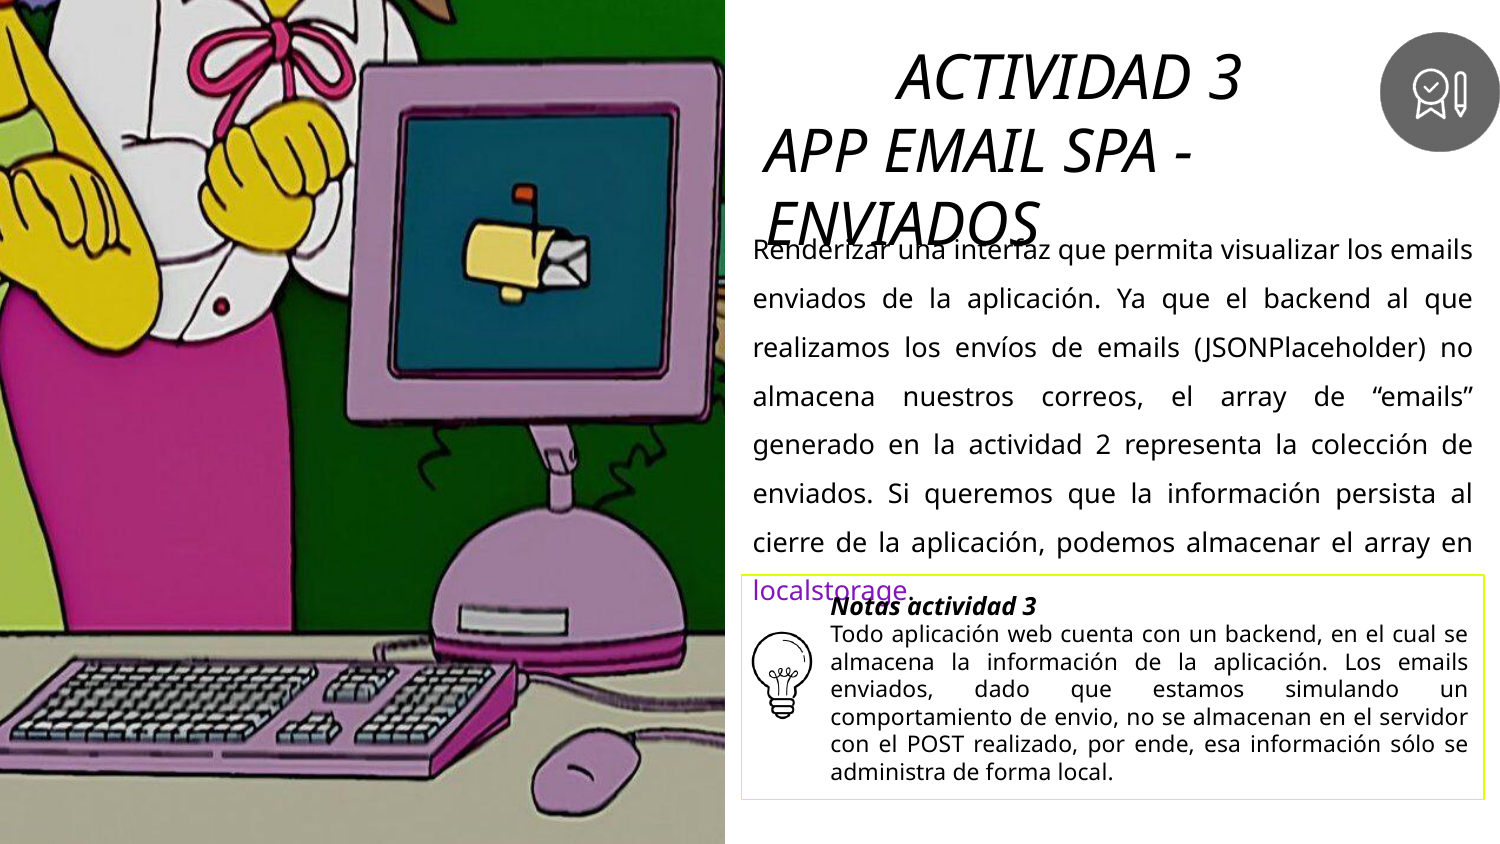

ACTIVIDAD 3
APP EMAIL SPA - ENVIADOS
Renderizar una interfaz que permita visualizar los emails enviados de la aplicación. Ya que el backend al que realizamos los envíos de emails (JSONPlaceholder) no almacena nuestros correos, el array de “emails” generado en la actividad 2 representa la colección de enviados. Si queremos que la información persista al cierre de la aplicación, podemos almacenar el array en localstorage.
Notas actividad 3
Todo aplicación web cuenta con un backend, en el cual se almacena la información de la aplicación. Los emails enviados, dado que estamos simulando un comportamiento de envio, no se almacenan en el servidor con el POST realizado, por ende, esa información sólo se administra de forma local.